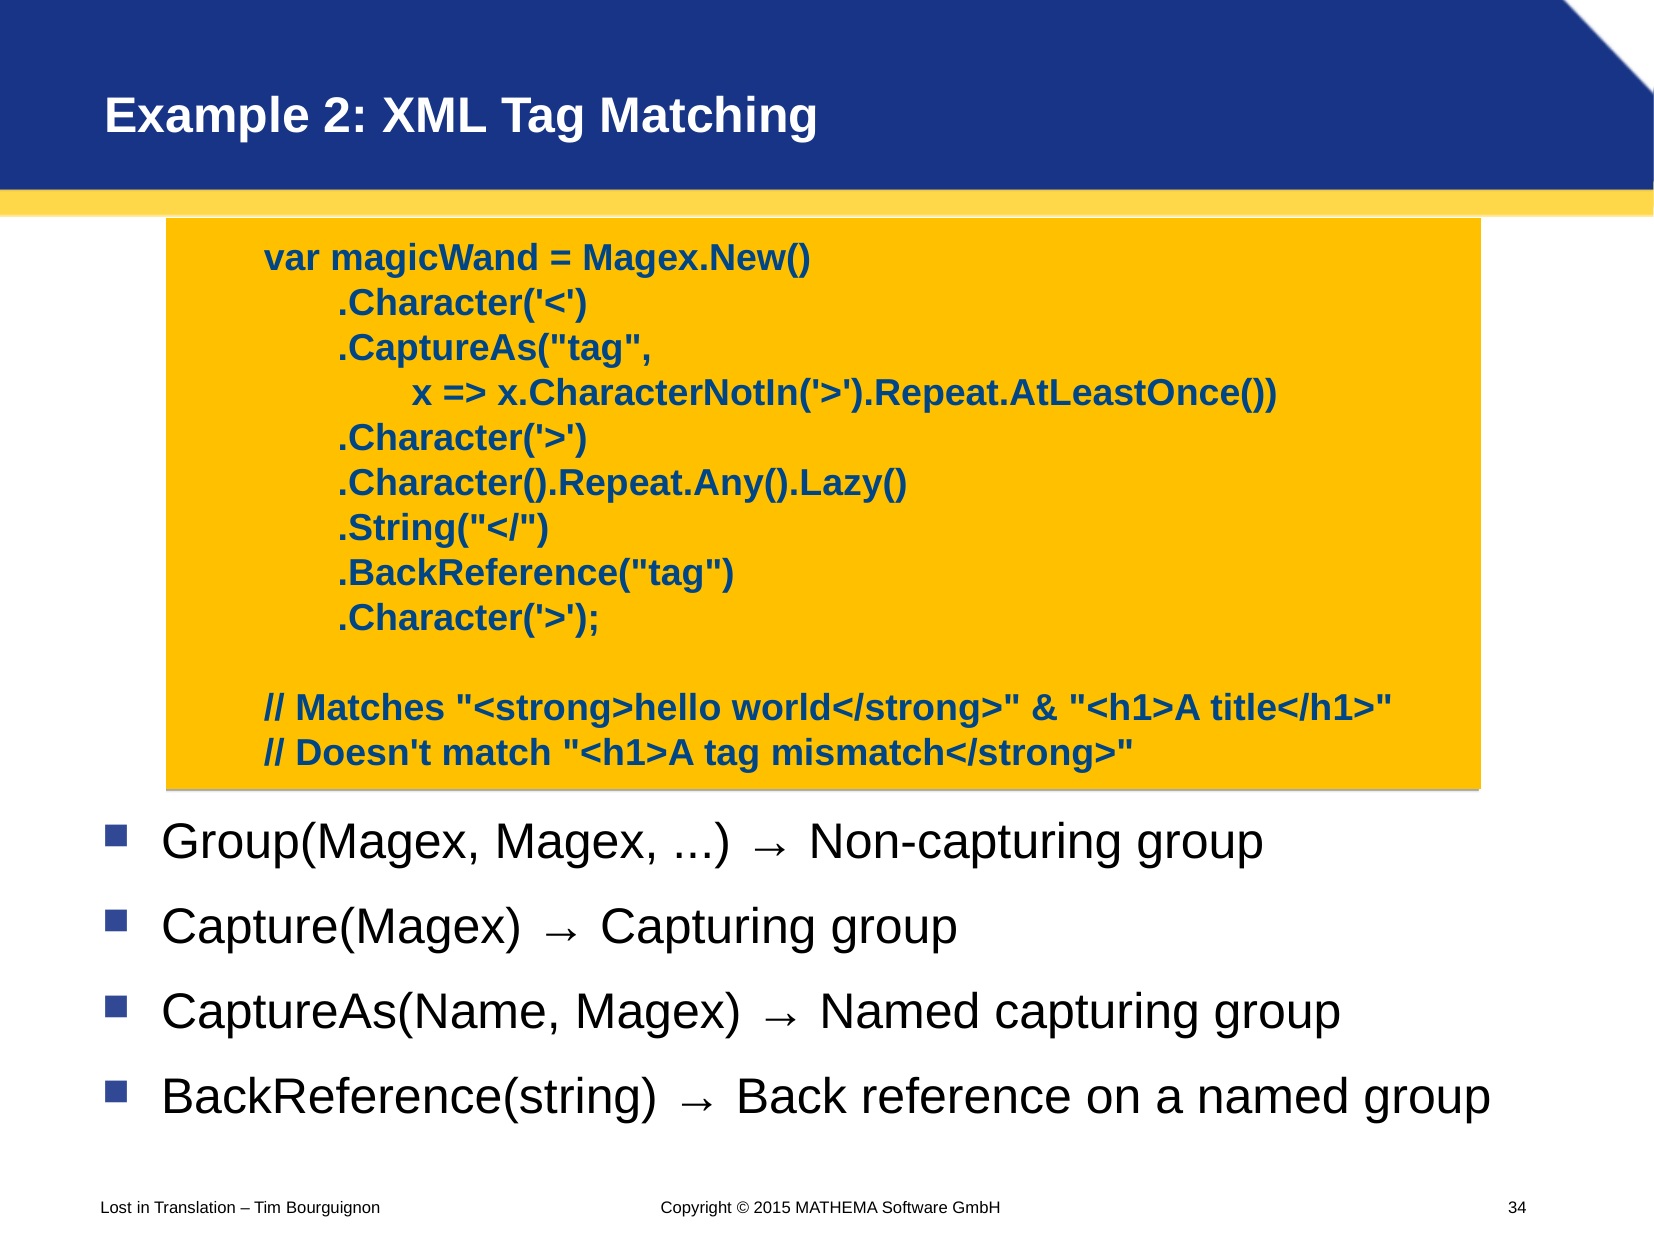

# Example 2: XML Tag Matching
var magicWand = Magex.New()
	.Character('<')
 	.CaptureAs("tag",
		x => x.CharacterNotIn('>').Repeat.AtLeastOnce())
 	.Character('>')
 	.Character().Repeat.Any().Lazy()
 	.String("</")
 	.BackReference("tag")
 	.Character('>');
// Matches "<strong>hello world</strong>" & "<h1>A title</h1>"
// Doesn't match "<h1>A tag mismatch</strong>"
Group(Magex, Magex, ...) → Non-capturing group
Capture(Magex) → Capturing group
CaptureAs(Name, Magex) → Named capturing group
BackReference(string) → Back reference on a named group